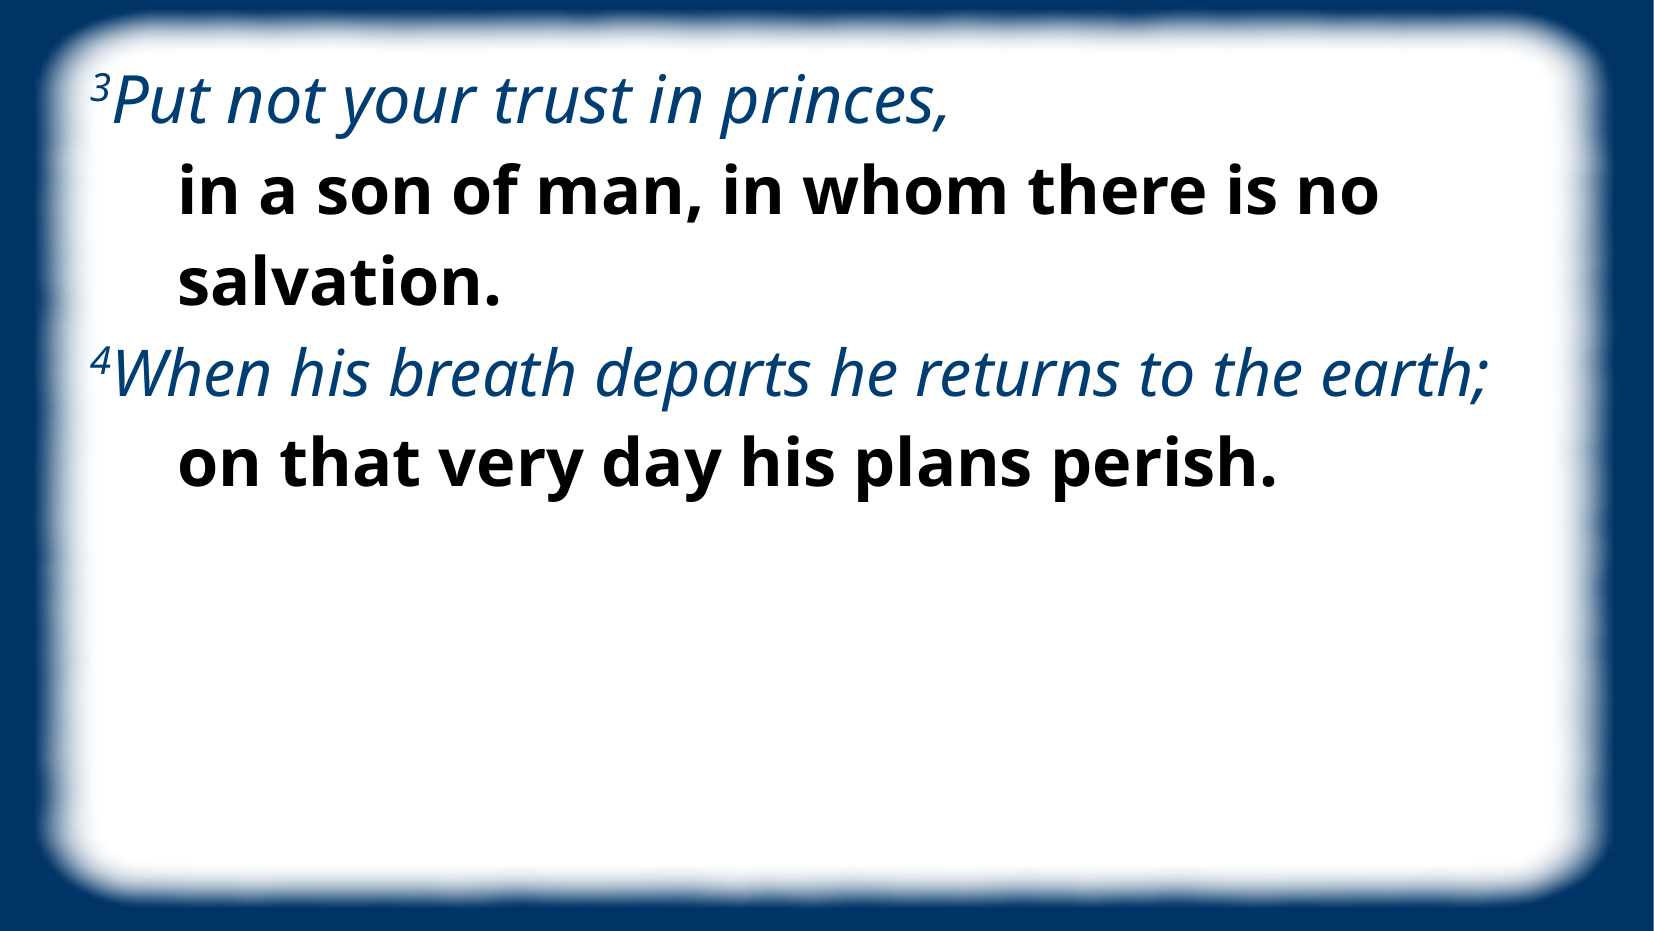

3Put not your trust in princes,
 in a son of man, in whom there is no
 salvation.
4When his breath departs he returns to the earth;
 on that very day his plans perish.